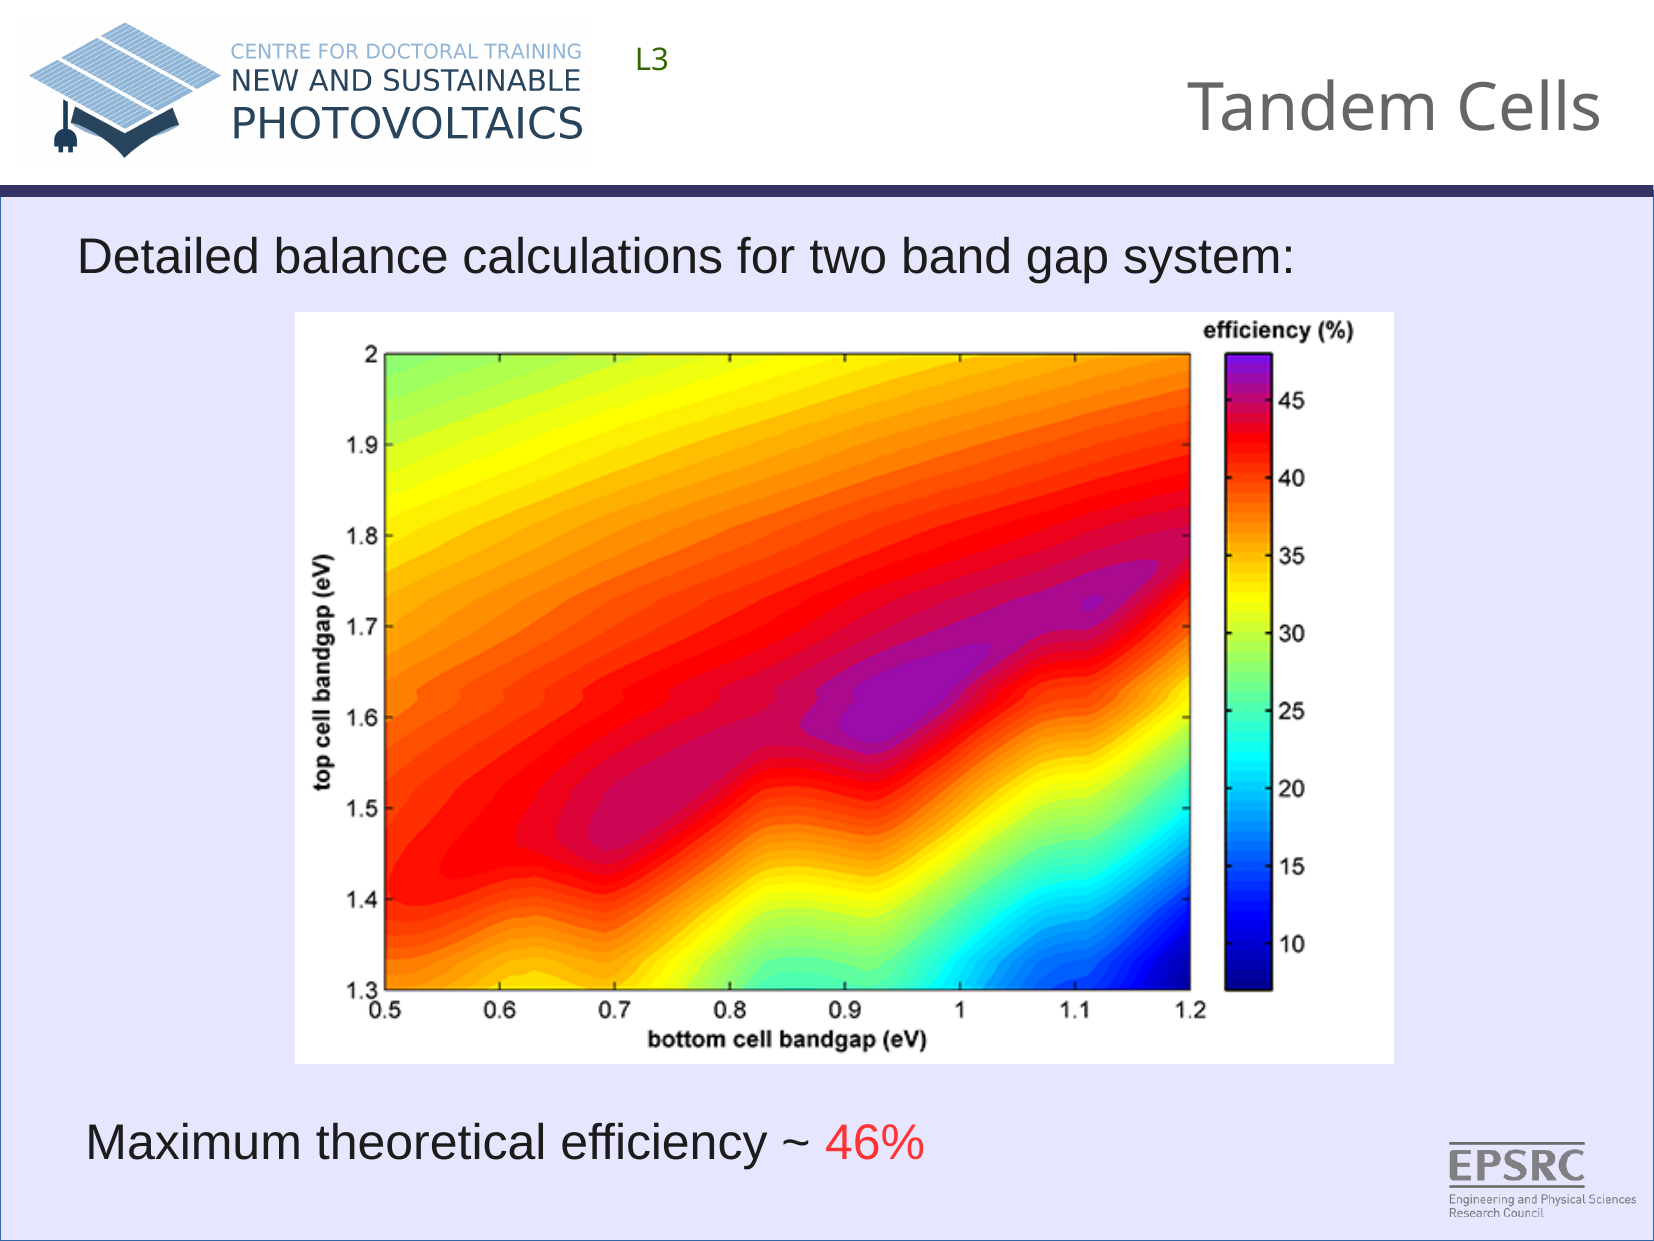

L3
Tandem Cells
Detailed balance calculations for two band gap system:
Maximum theoretical efficiency ~ 46%